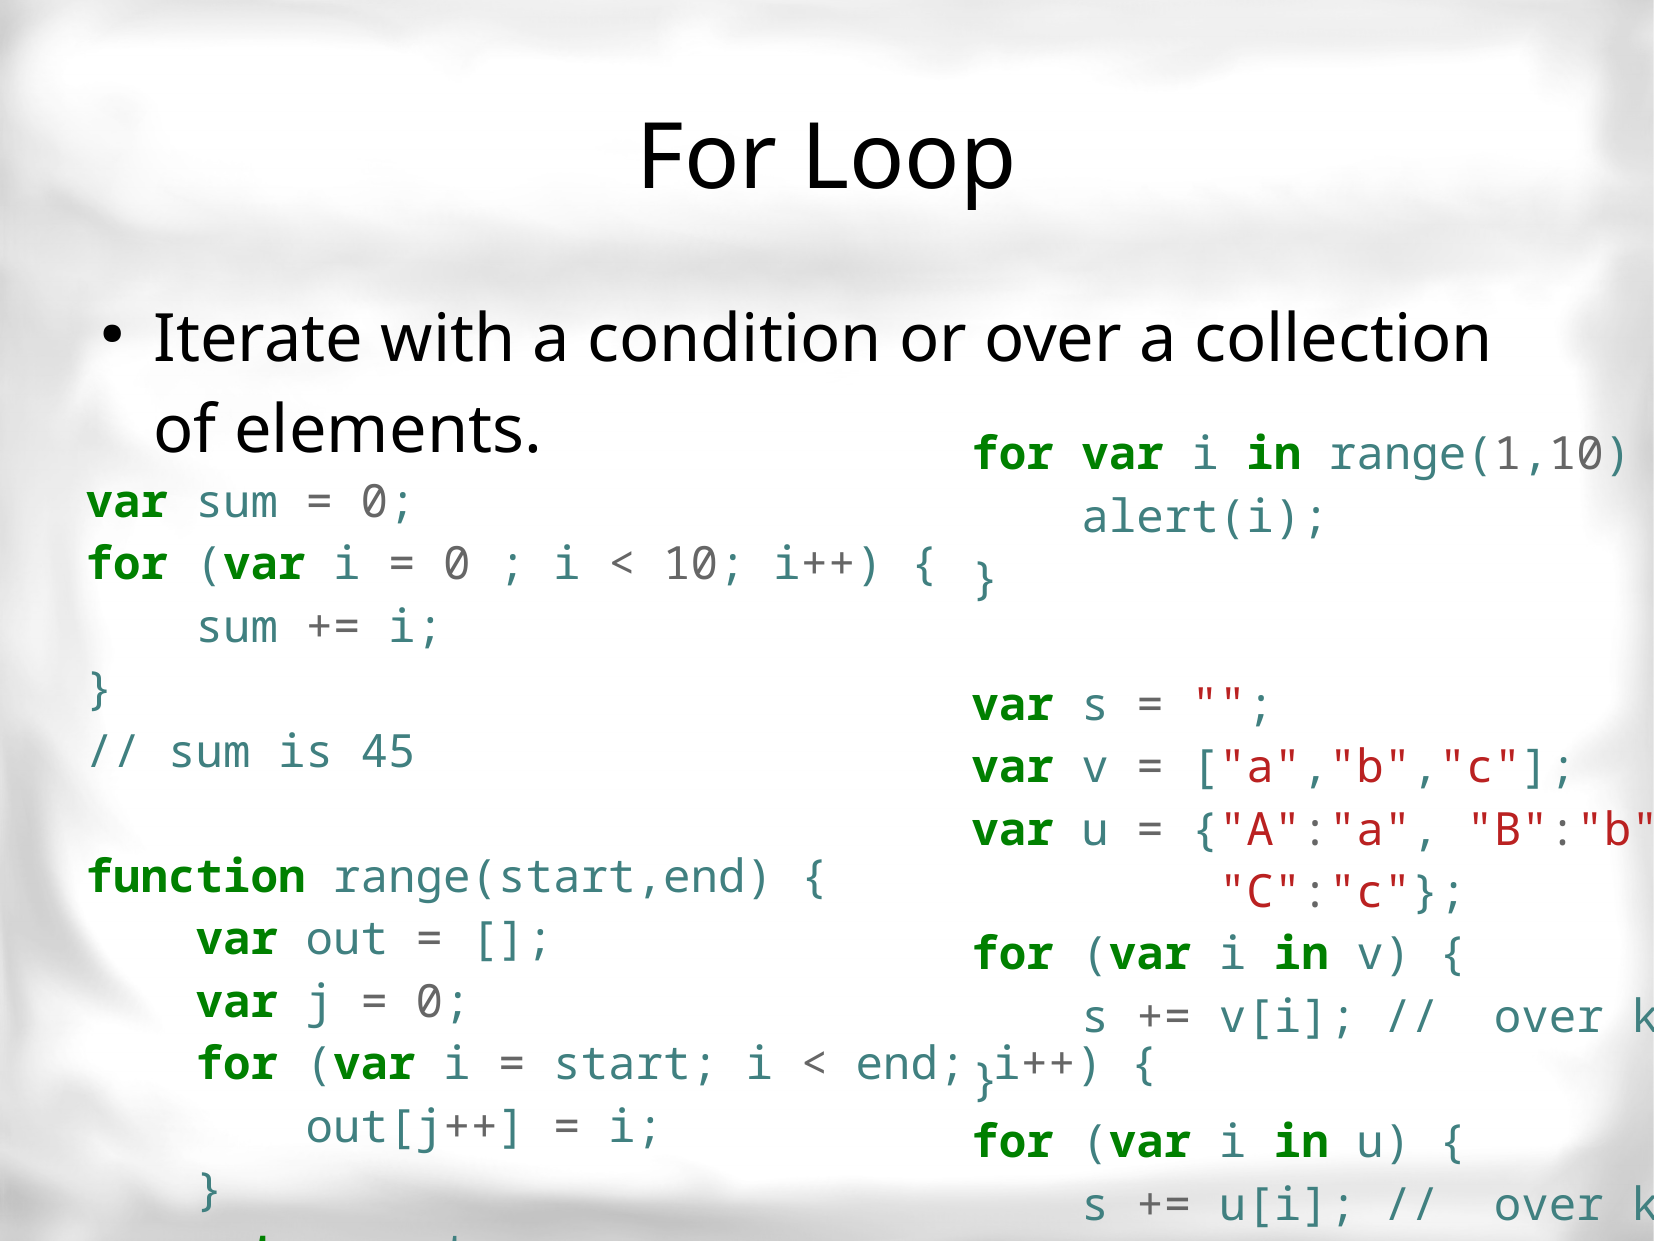

# For Loop
Iterate with a condition or over a collection of elements.
for var i in range(1,10) {
 alert(i);
}
var s = "";
var v = ["a","b","c"];
var u = {"A":"a", "B":"b",
 "C":"c"};
for (var i in v) {
 s += v[i]; // over keys
}
for (var i in u) {
 s += u[i]; // over keys
}
alert(s);
// s starts with abc
var sum = 0;
for (var i = 0 ; i < 10; i++) {
 sum += i;
}
// sum is 45
function range(start,end) {
 var out = [];
 var j = 0;
 for (var i = start; i < end; i++) {
 out[j++] = i;
 }
 return out;
}
//alert(range(1,10).length);